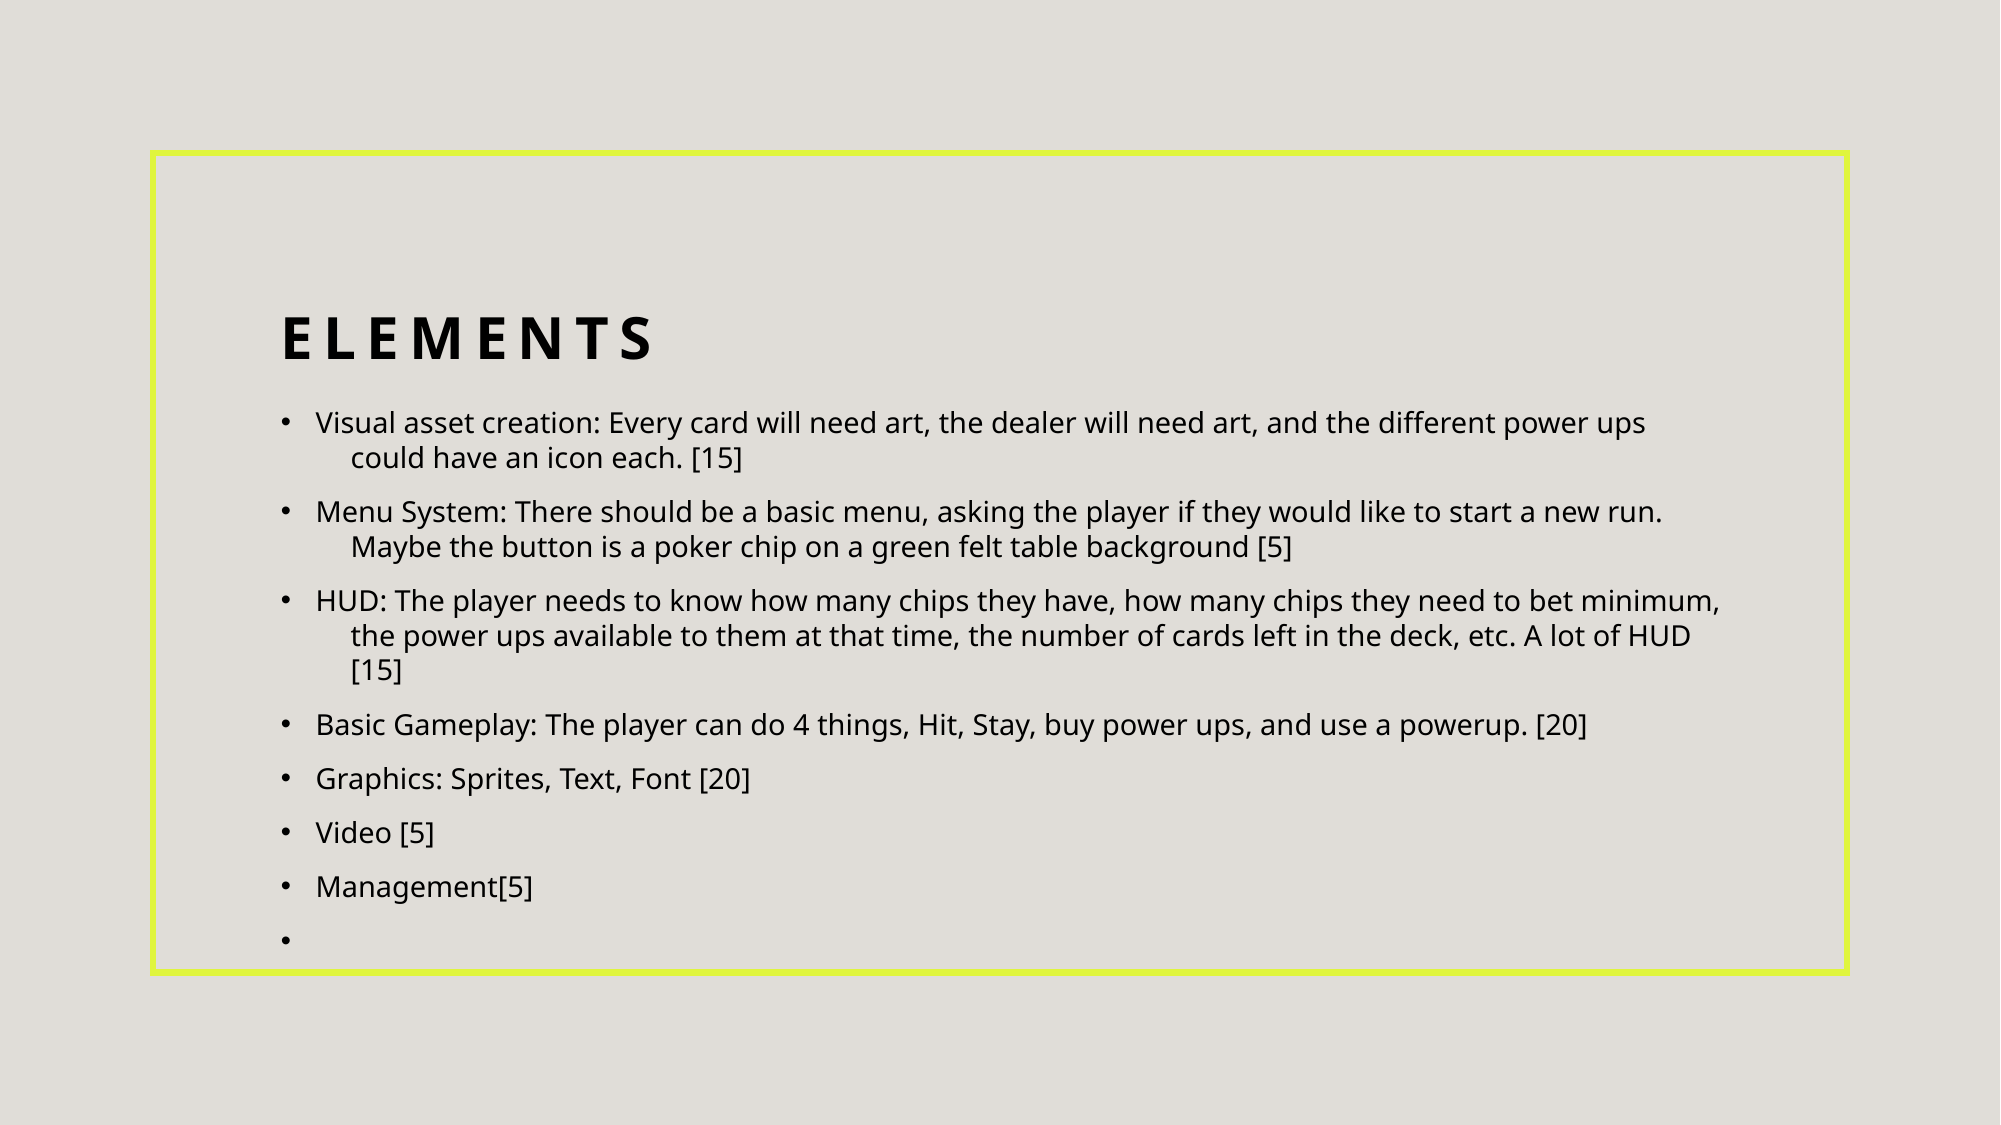

# elements
Visual asset creation: Every card will need art, the dealer will need art, and the different power ups could have an icon each. [15]
Menu System: There should be a basic menu, asking the player if they would like to start a new run. Maybe the button is a poker chip on a green felt table background [5]
HUD: The player needs to know how many chips they have, how many chips they need to bet minimum, the power ups available to them at that time, the number of cards left in the deck, etc. A lot of HUD [15]
Basic Gameplay: The player can do 4 things, Hit, Stay, buy power ups, and use a powerup. [20]
Graphics: Sprites, Text, Font [20]
Video [5]
Management[5]